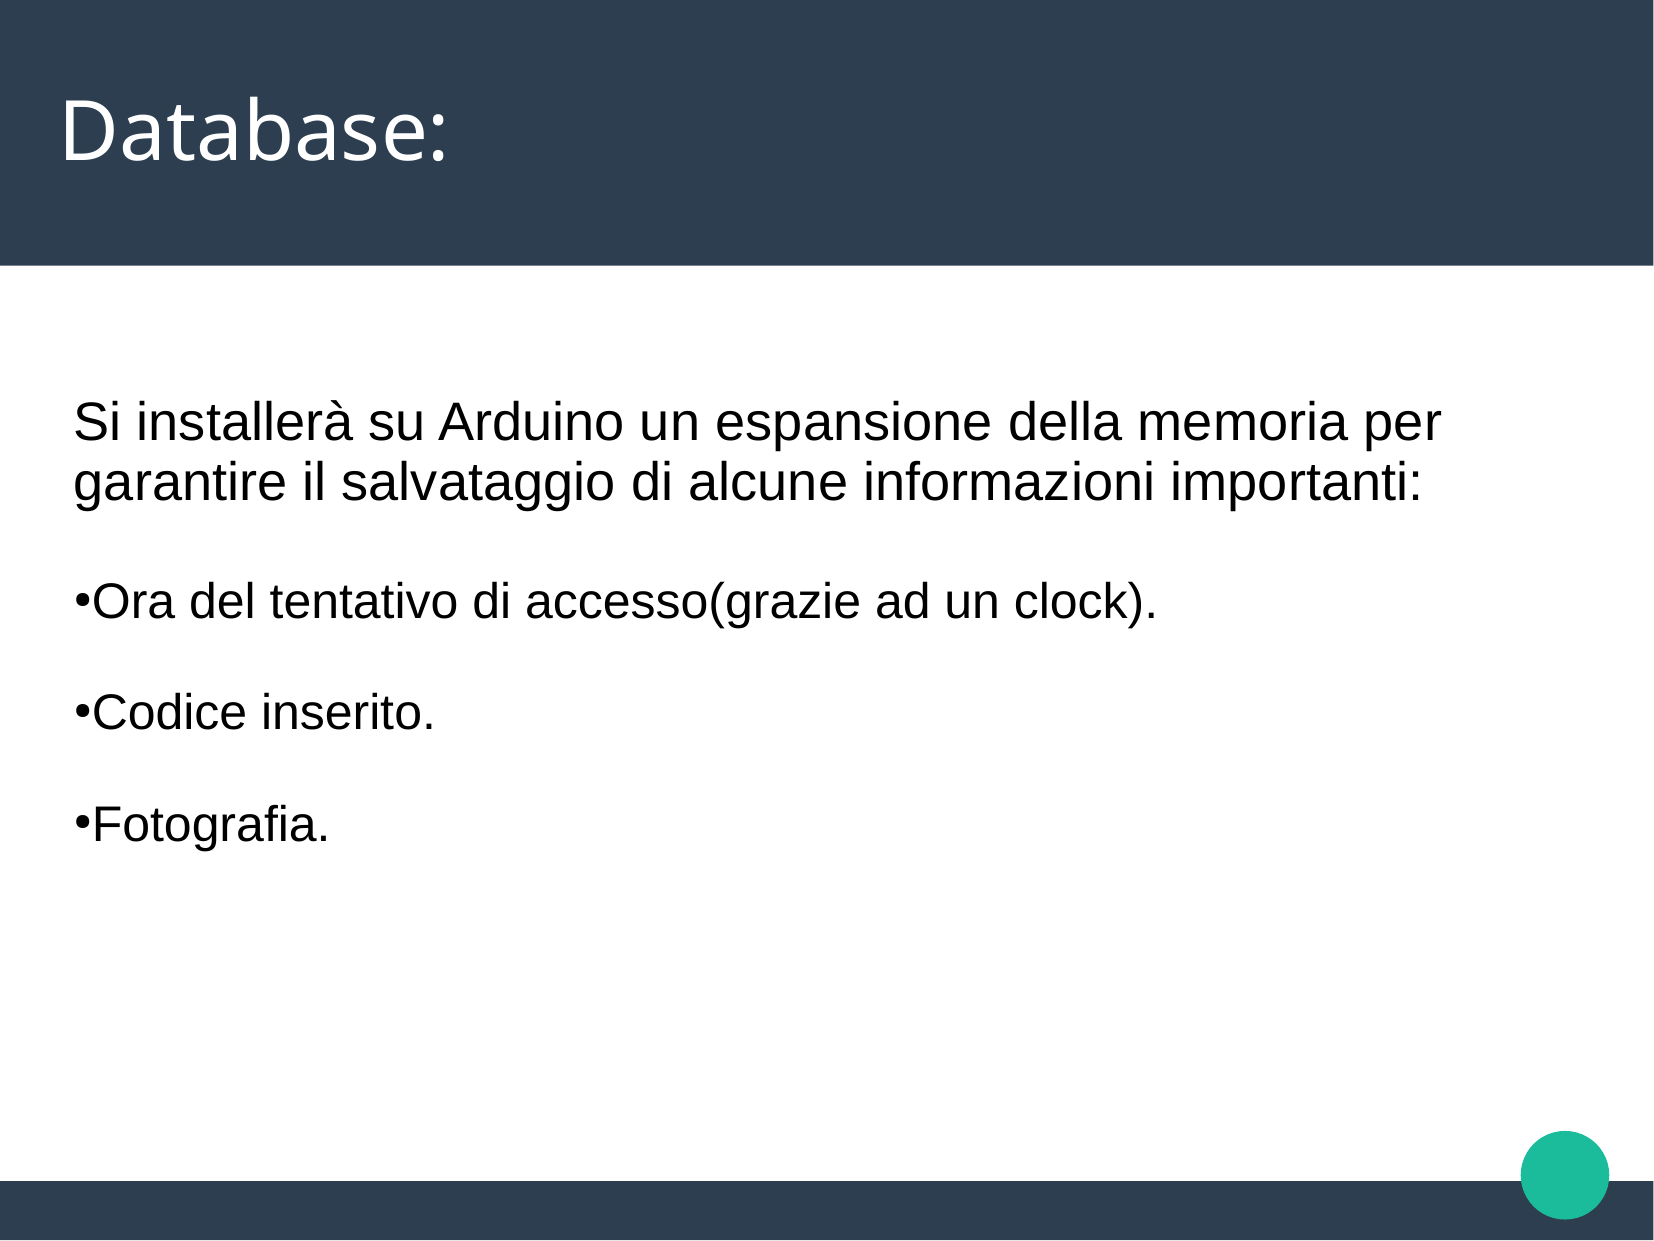

# Database:
Si installerà su Arduino un espansione della memoria per garantire il salvataggio di alcune informazioni importanti:
Ora del tentativo di accesso(grazie ad un clock).
Codice inserito.
Fotografia.